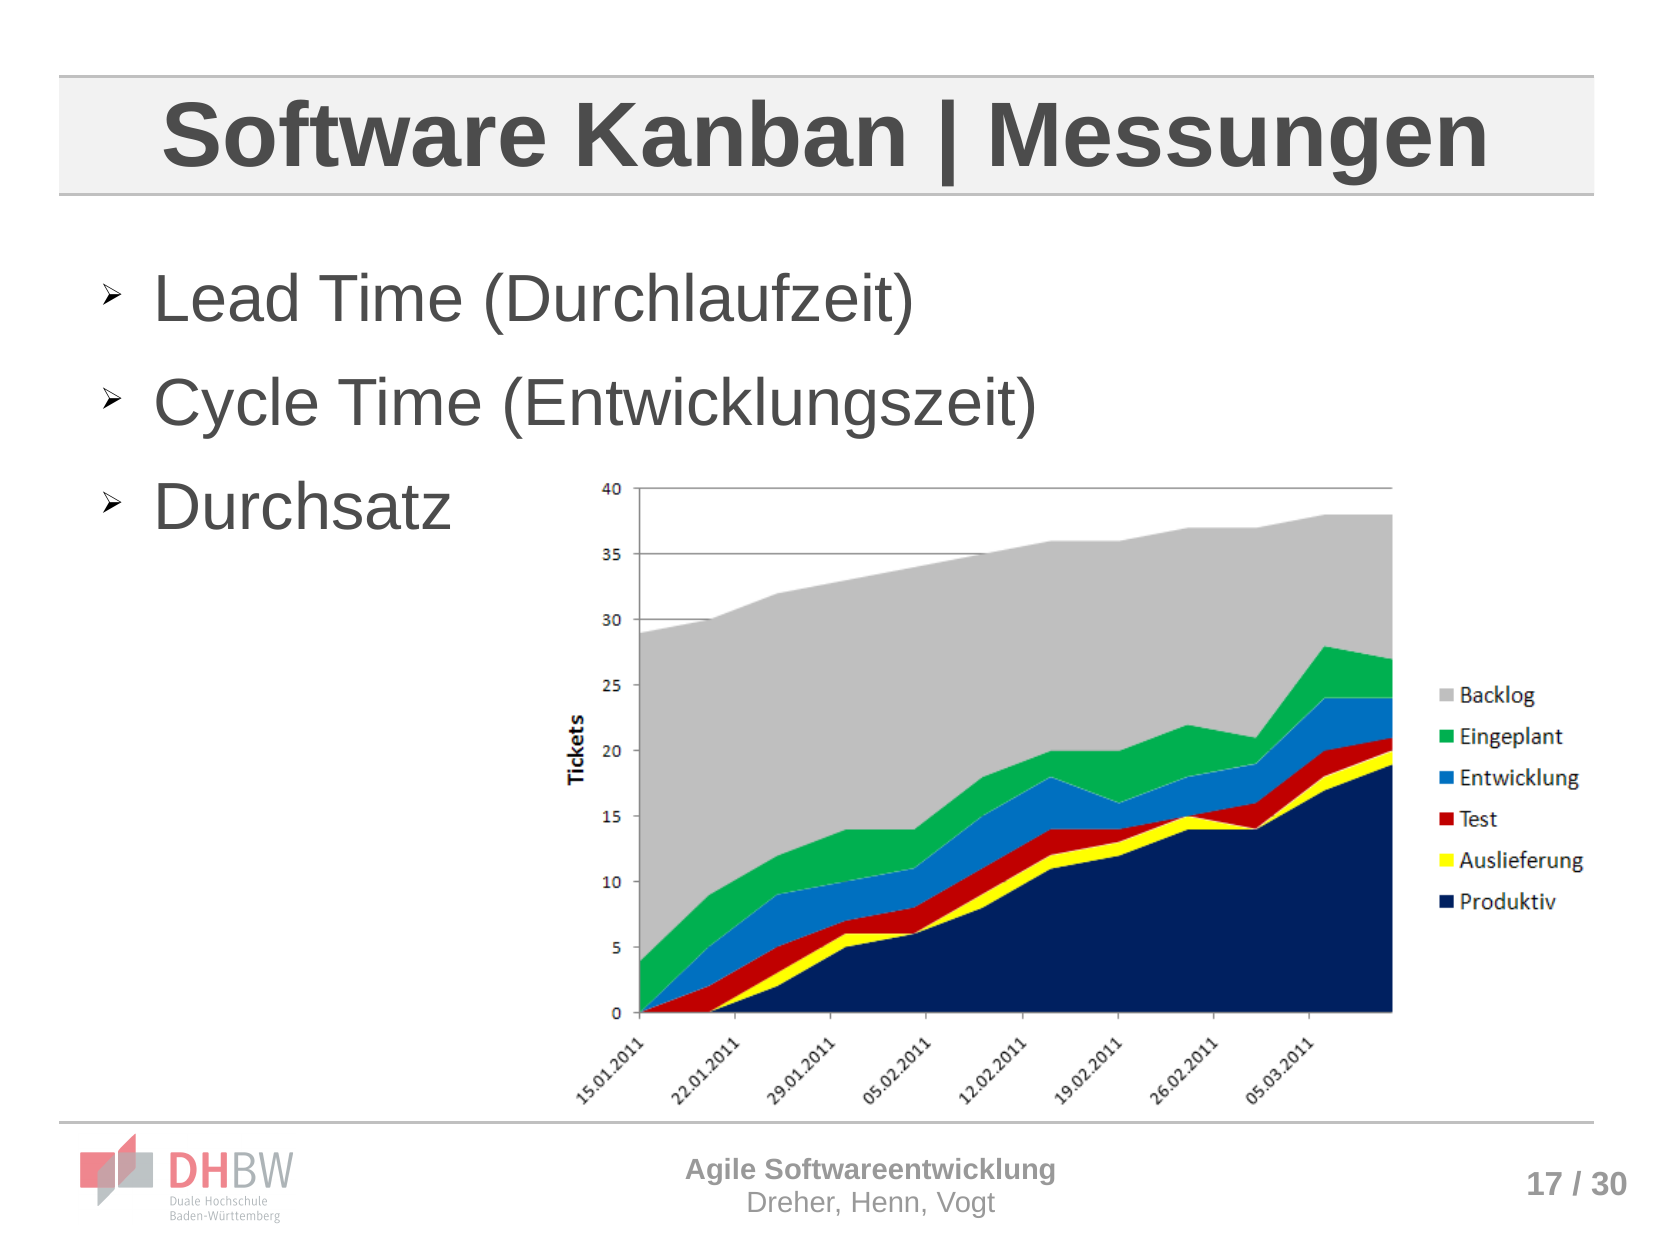

# Software Kanban | Messungen
Lead Time (Durchlaufzeit)
Cycle Time (Entwicklungszeit)
Durchsatz